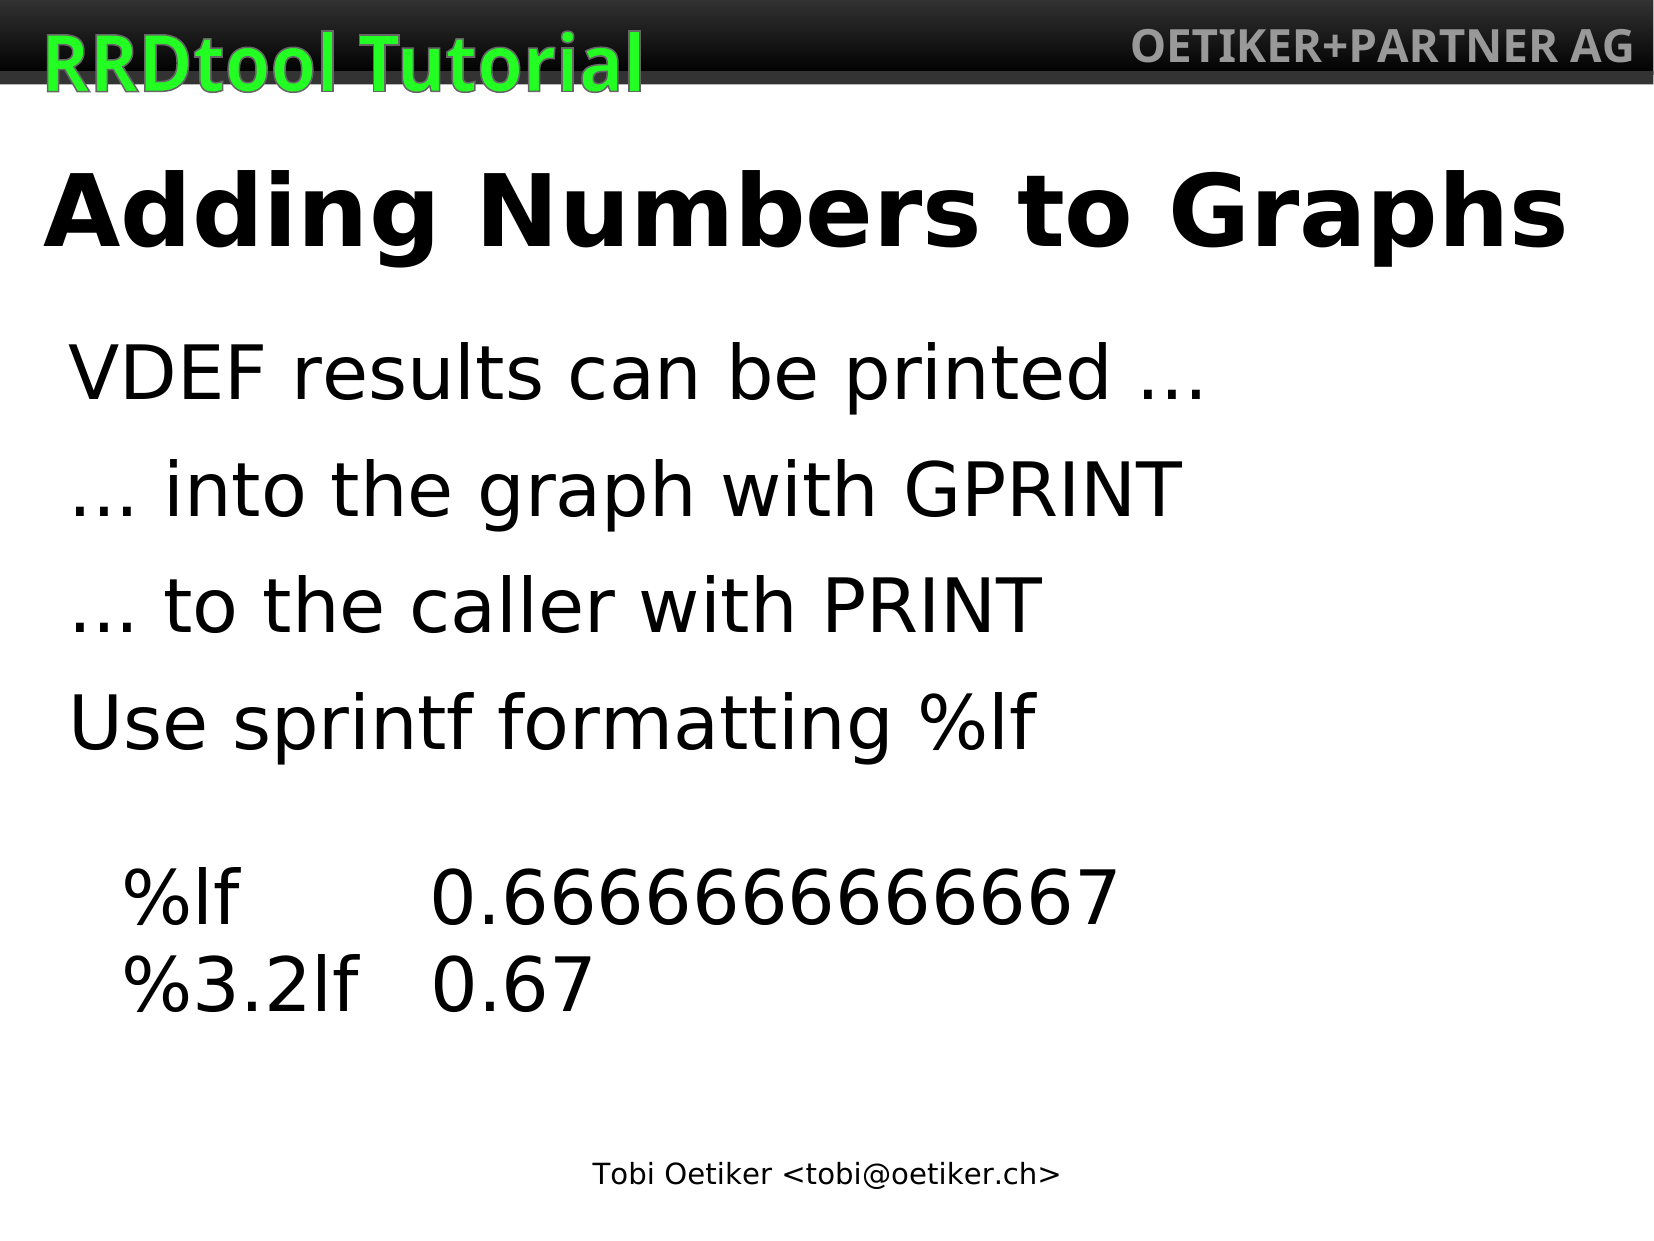

# Adding Numbers to Graphs
VDEF results can be printed ...
... into the graph with GPRINT
... to the caller with PRINT
Use sprintf formatting %lf
%lf 0.6666666666667
%3.2lf 0.67